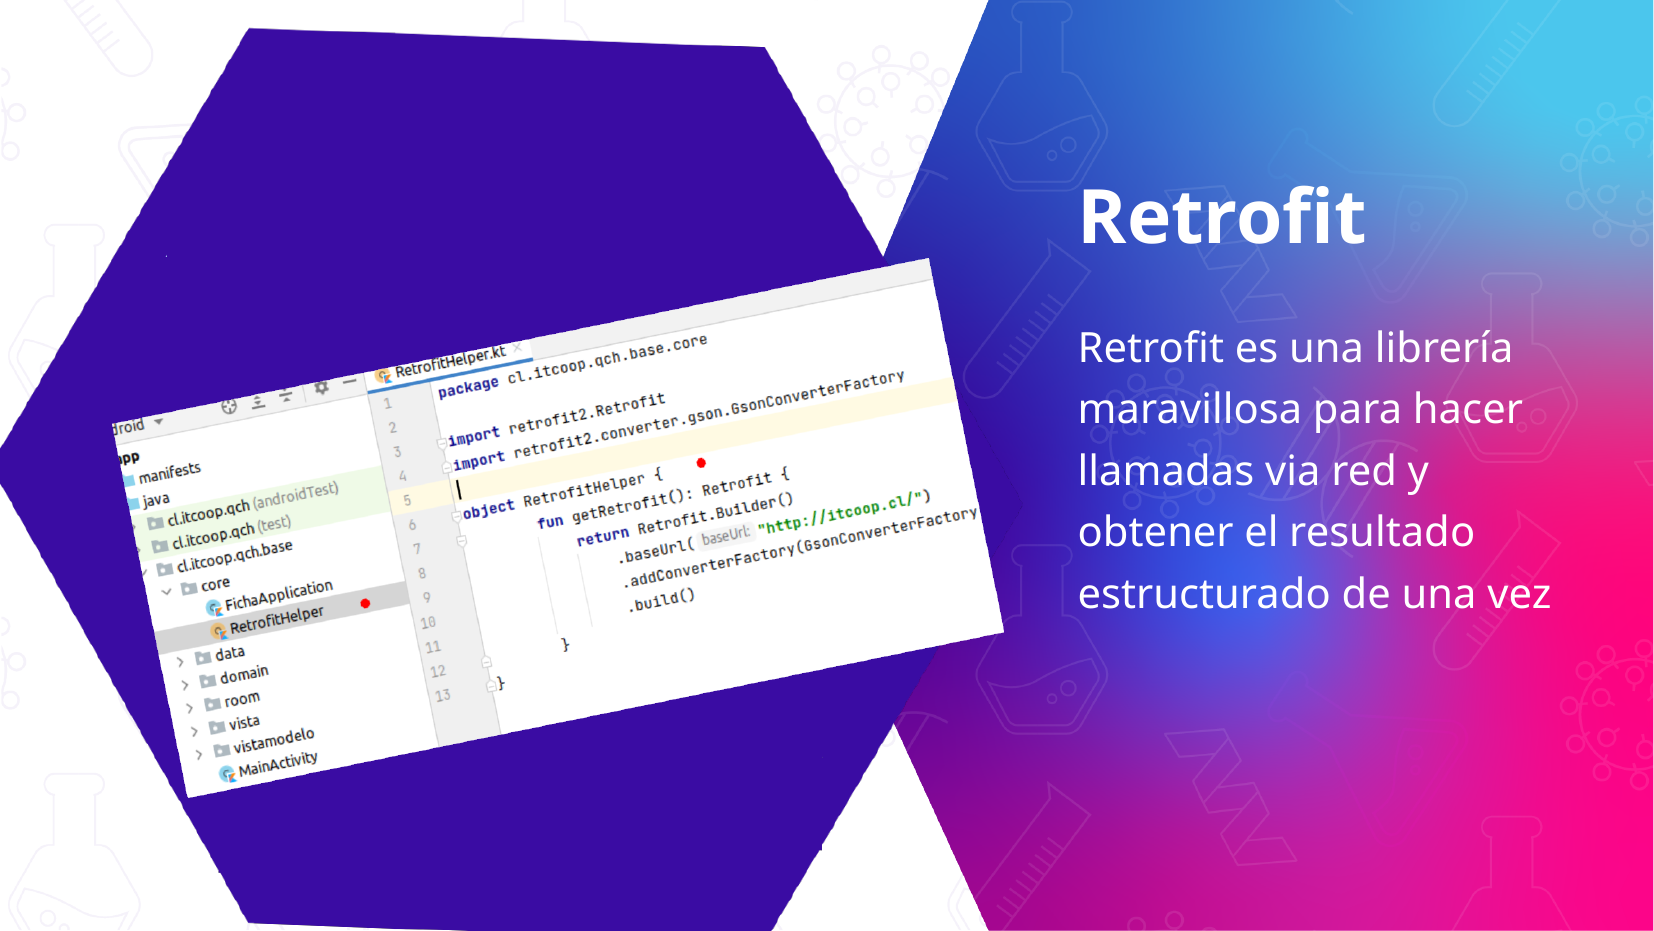

Retrofit
Retrofit es una librería maravillosa para hacer llamadas via red y obtener el resultado estructurado de una vez